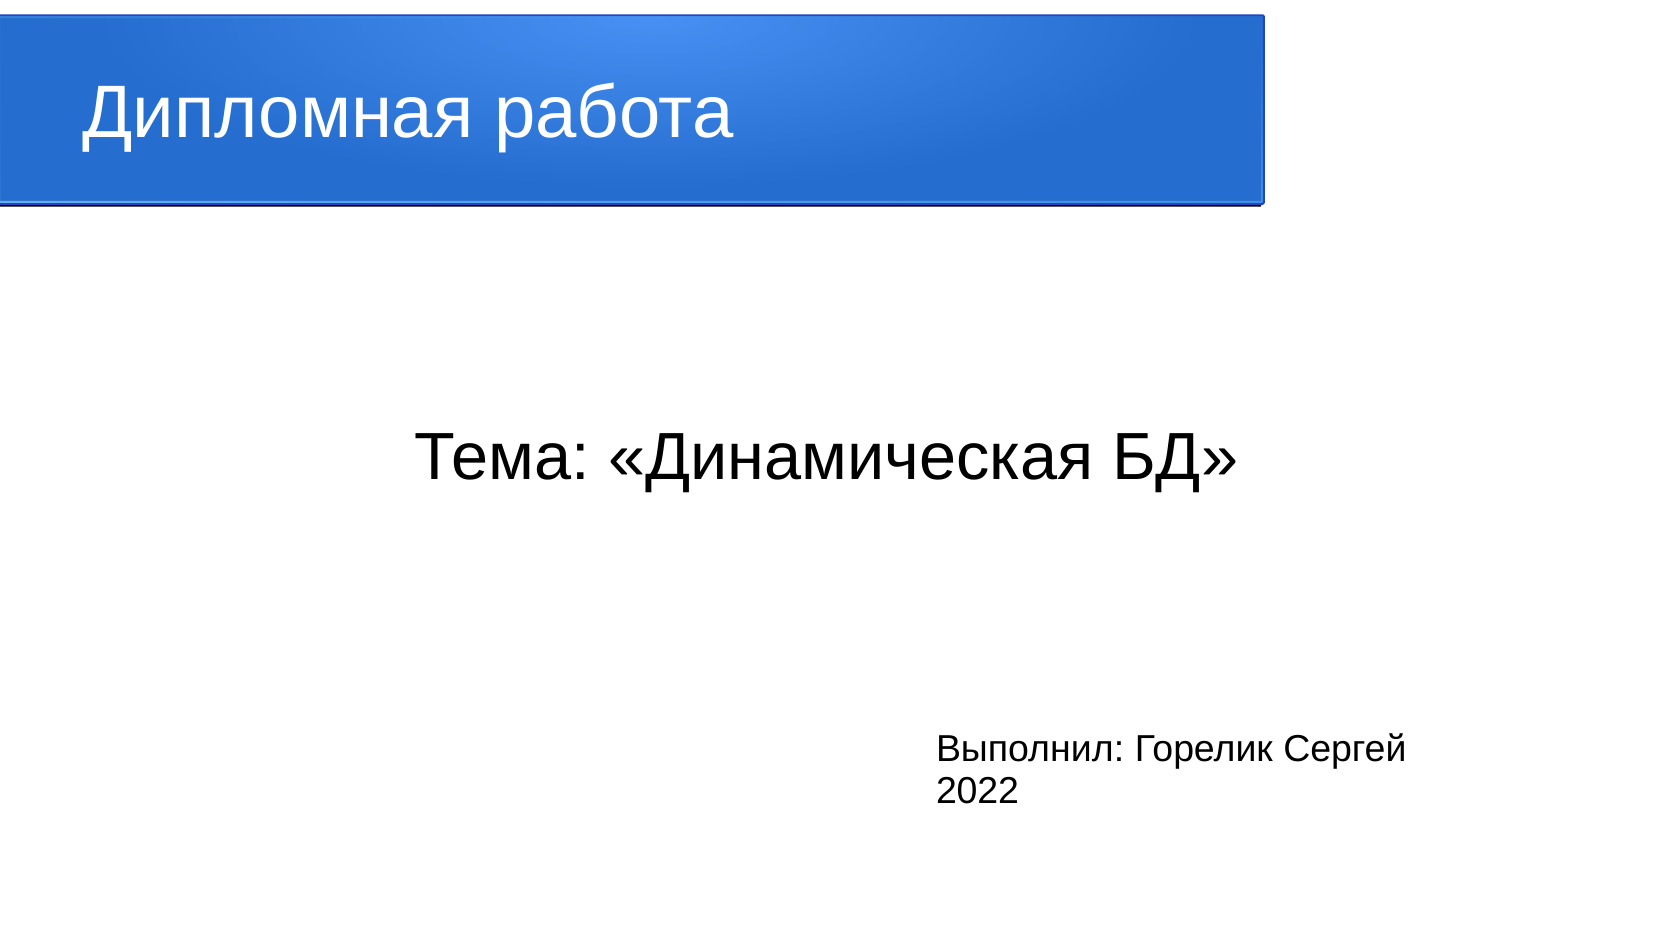

# Дипломная работа
Тема: «Динамическая БД»
Выполнил: Горелик Сергей
2022